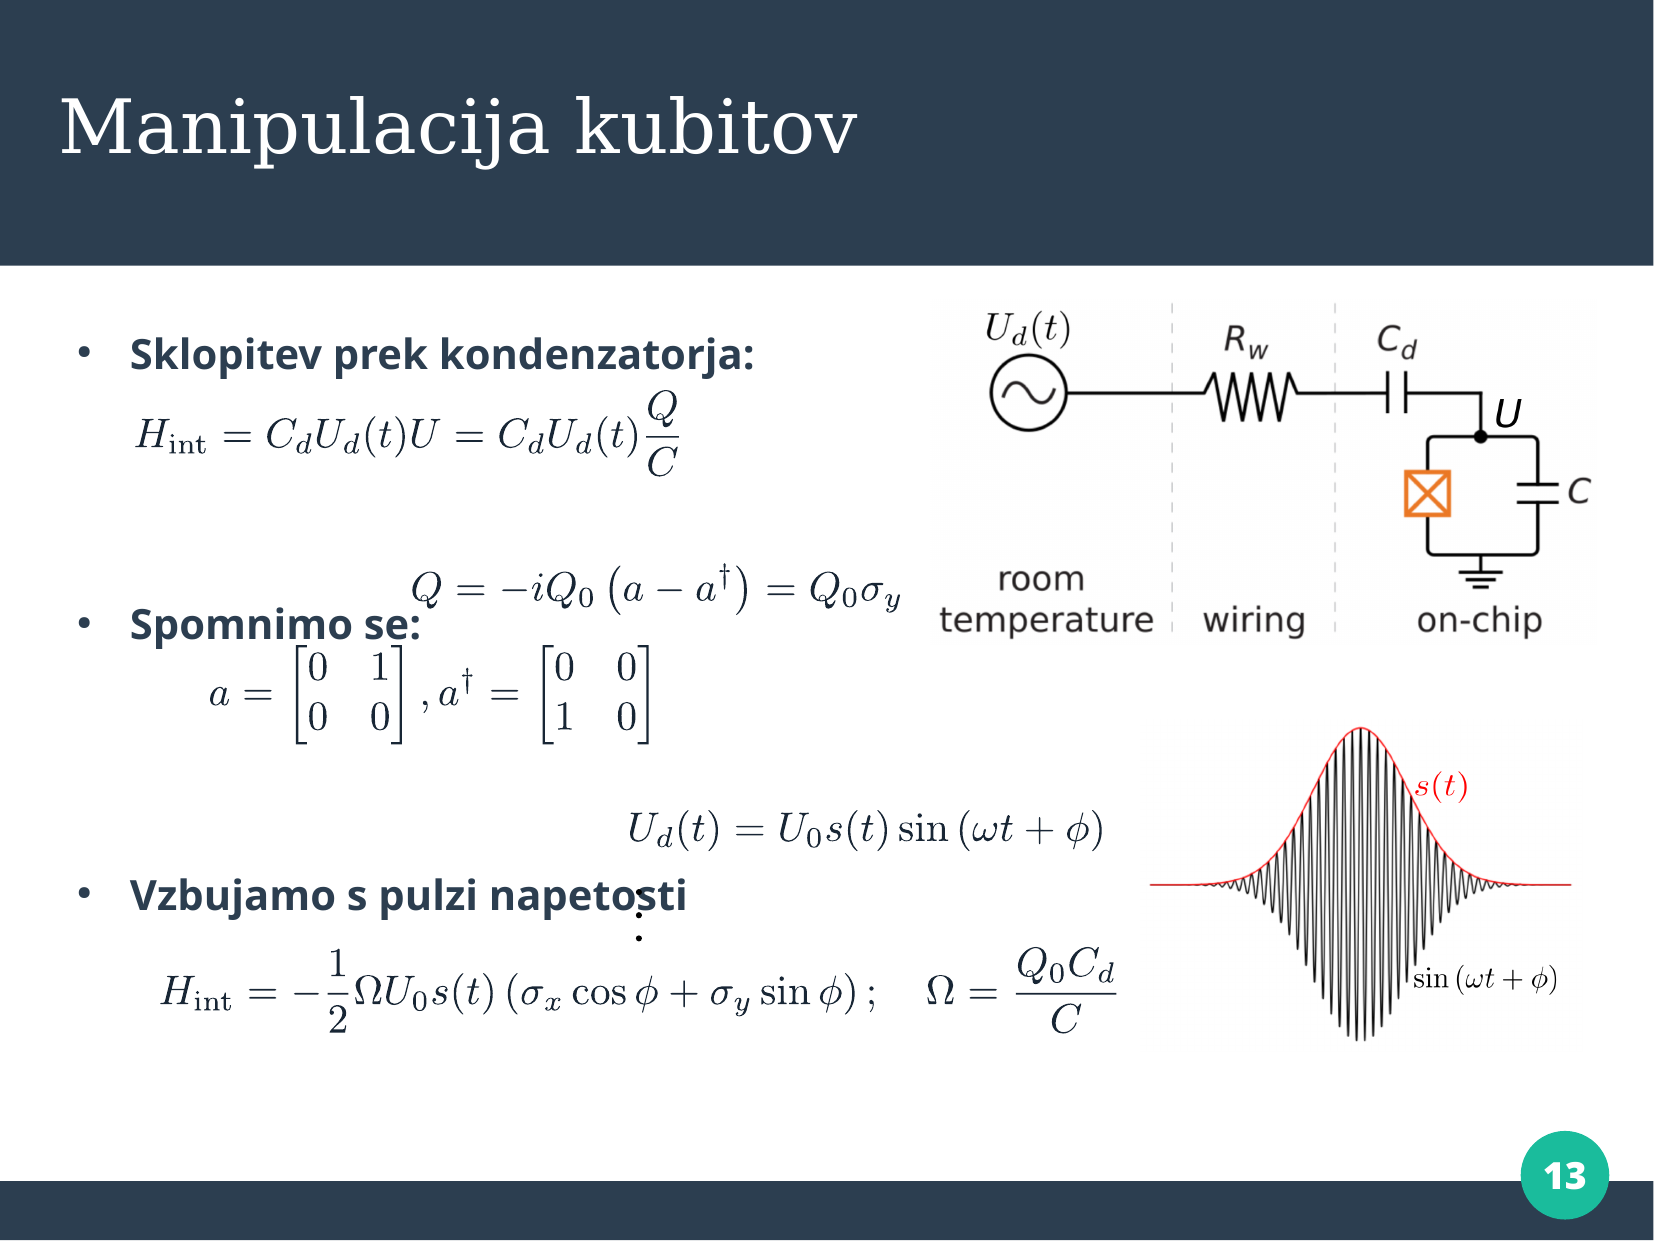

# Manipulacija kubitov
Sklopitev prek kondenzatorja:
Spomnimo se:
Vzbujamo s pulzi napetosti
13